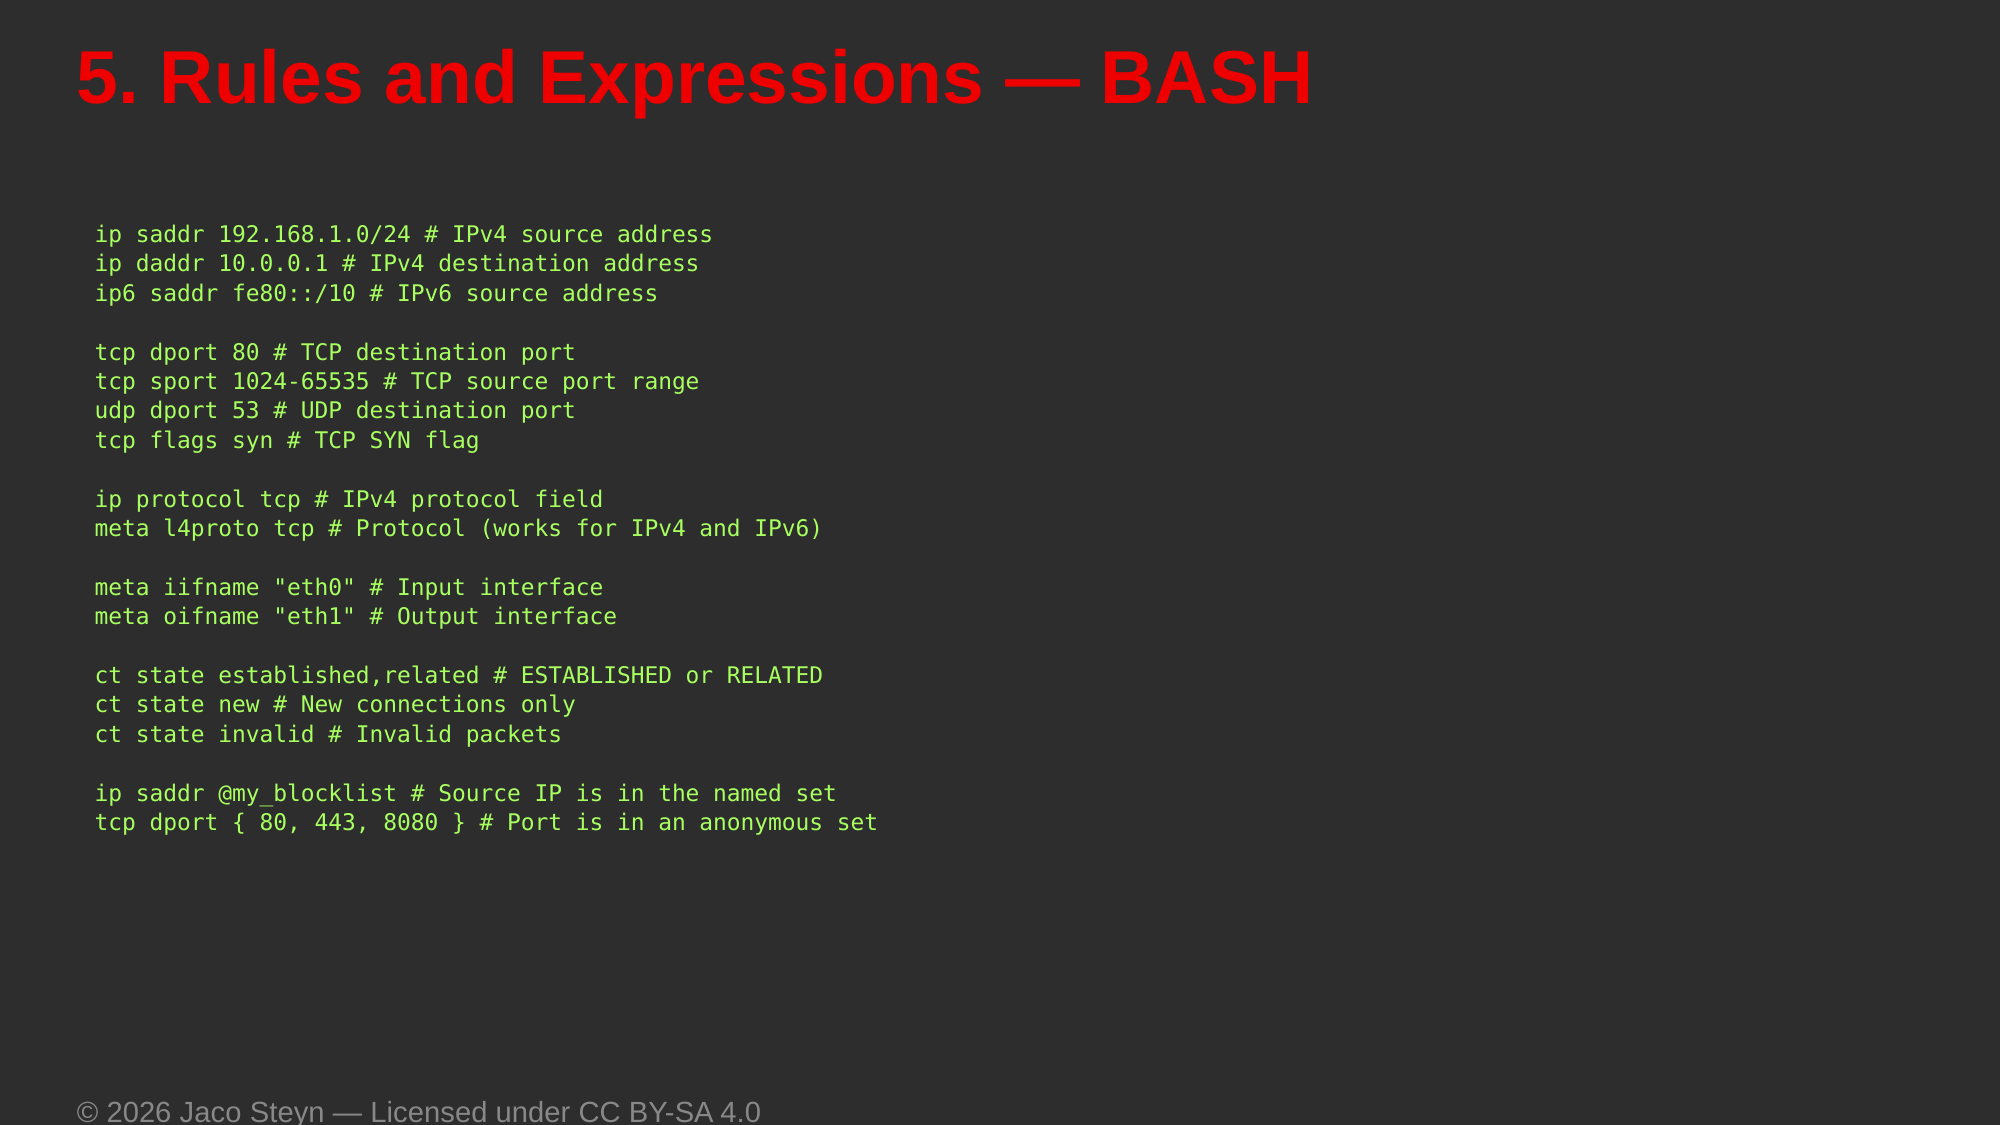

5. Rules and Expressions — BASH
ip saddr 192.168.1.0/24 # IPv4 source address
ip daddr 10.0.0.1 # IPv4 destination address
ip6 saddr fe80::/10 # IPv6 source address
tcp dport 80 # TCP destination port
tcp sport 1024-65535 # TCP source port range
udp dport 53 # UDP destination port
tcp flags syn # TCP SYN flag
ip protocol tcp # IPv4 protocol field
meta l4proto tcp # Protocol (works for IPv4 and IPv6)
meta iifname "eth0" # Input interface
meta oifname "eth1" # Output interface
ct state established,related # ESTABLISHED or RELATED
ct state new # New connections only
ct state invalid # Invalid packets
ip saddr @my_blocklist # Source IP is in the named set
tcp dport { 80, 443, 8080 } # Port is in an anonymous set
© 2026 Jaco Steyn — Licensed under CC BY-SA 4.0